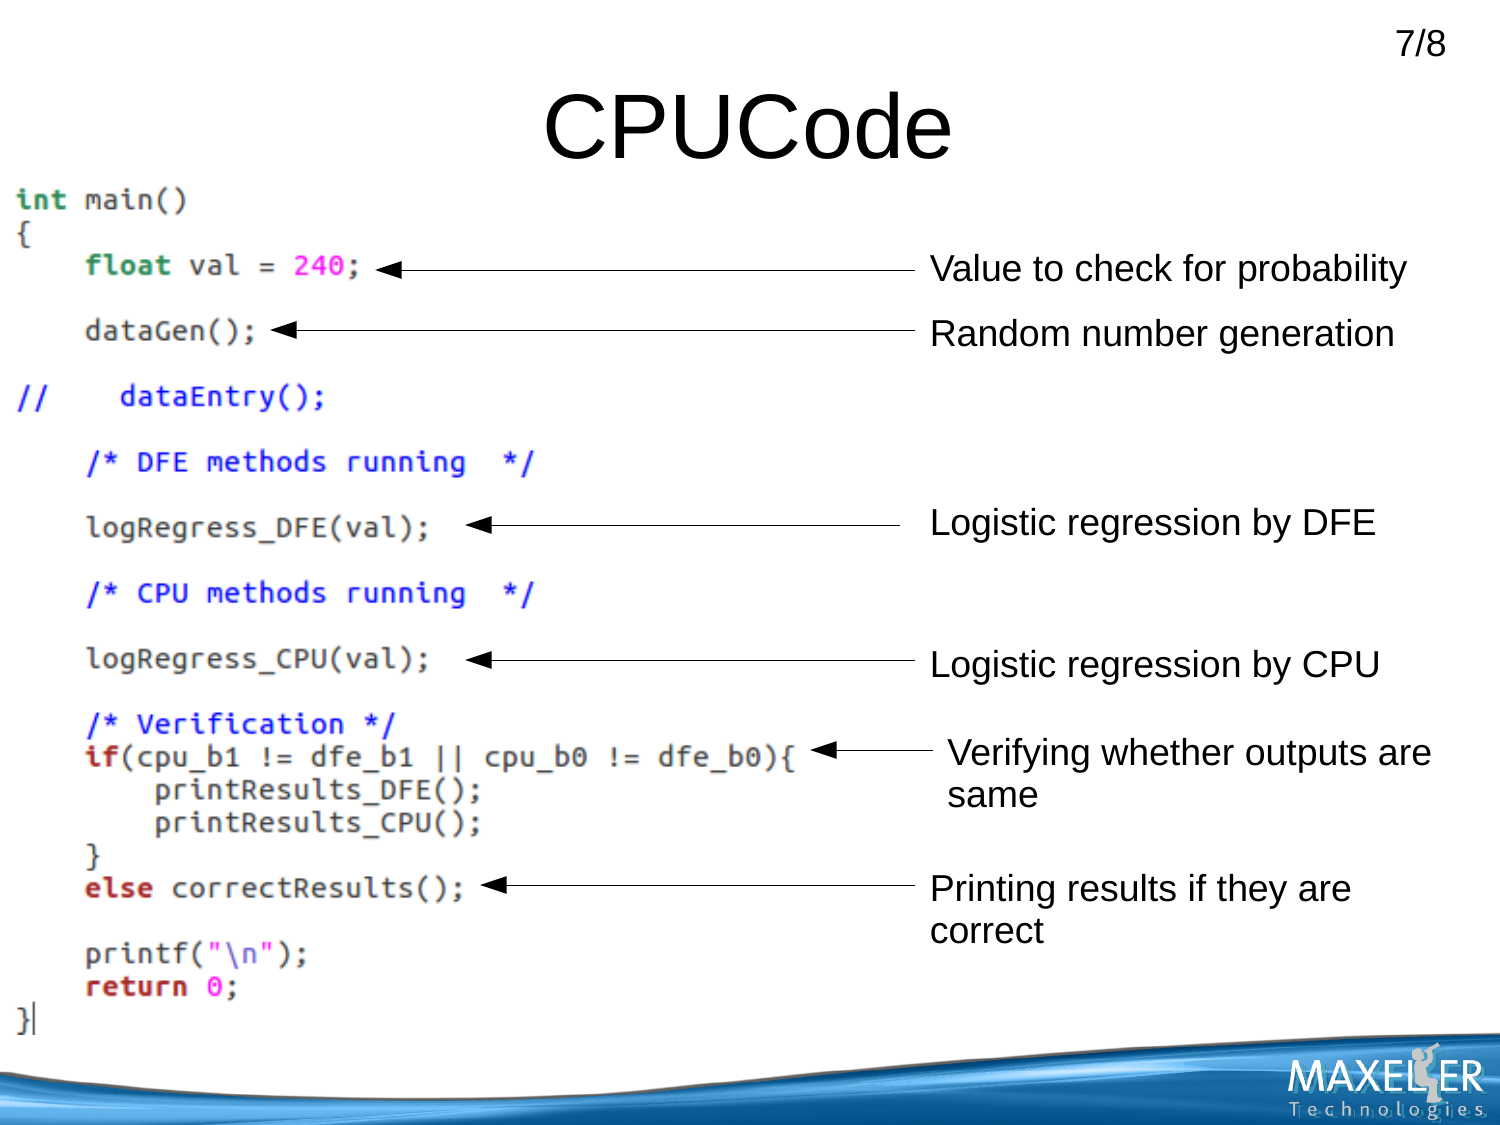

7/8
# CPUCode
Value to check for probability
Random number generation
Logistic regression by DFE
Logistic regression by CPU
Verifying whether outputs are same
Printing results if they are correct